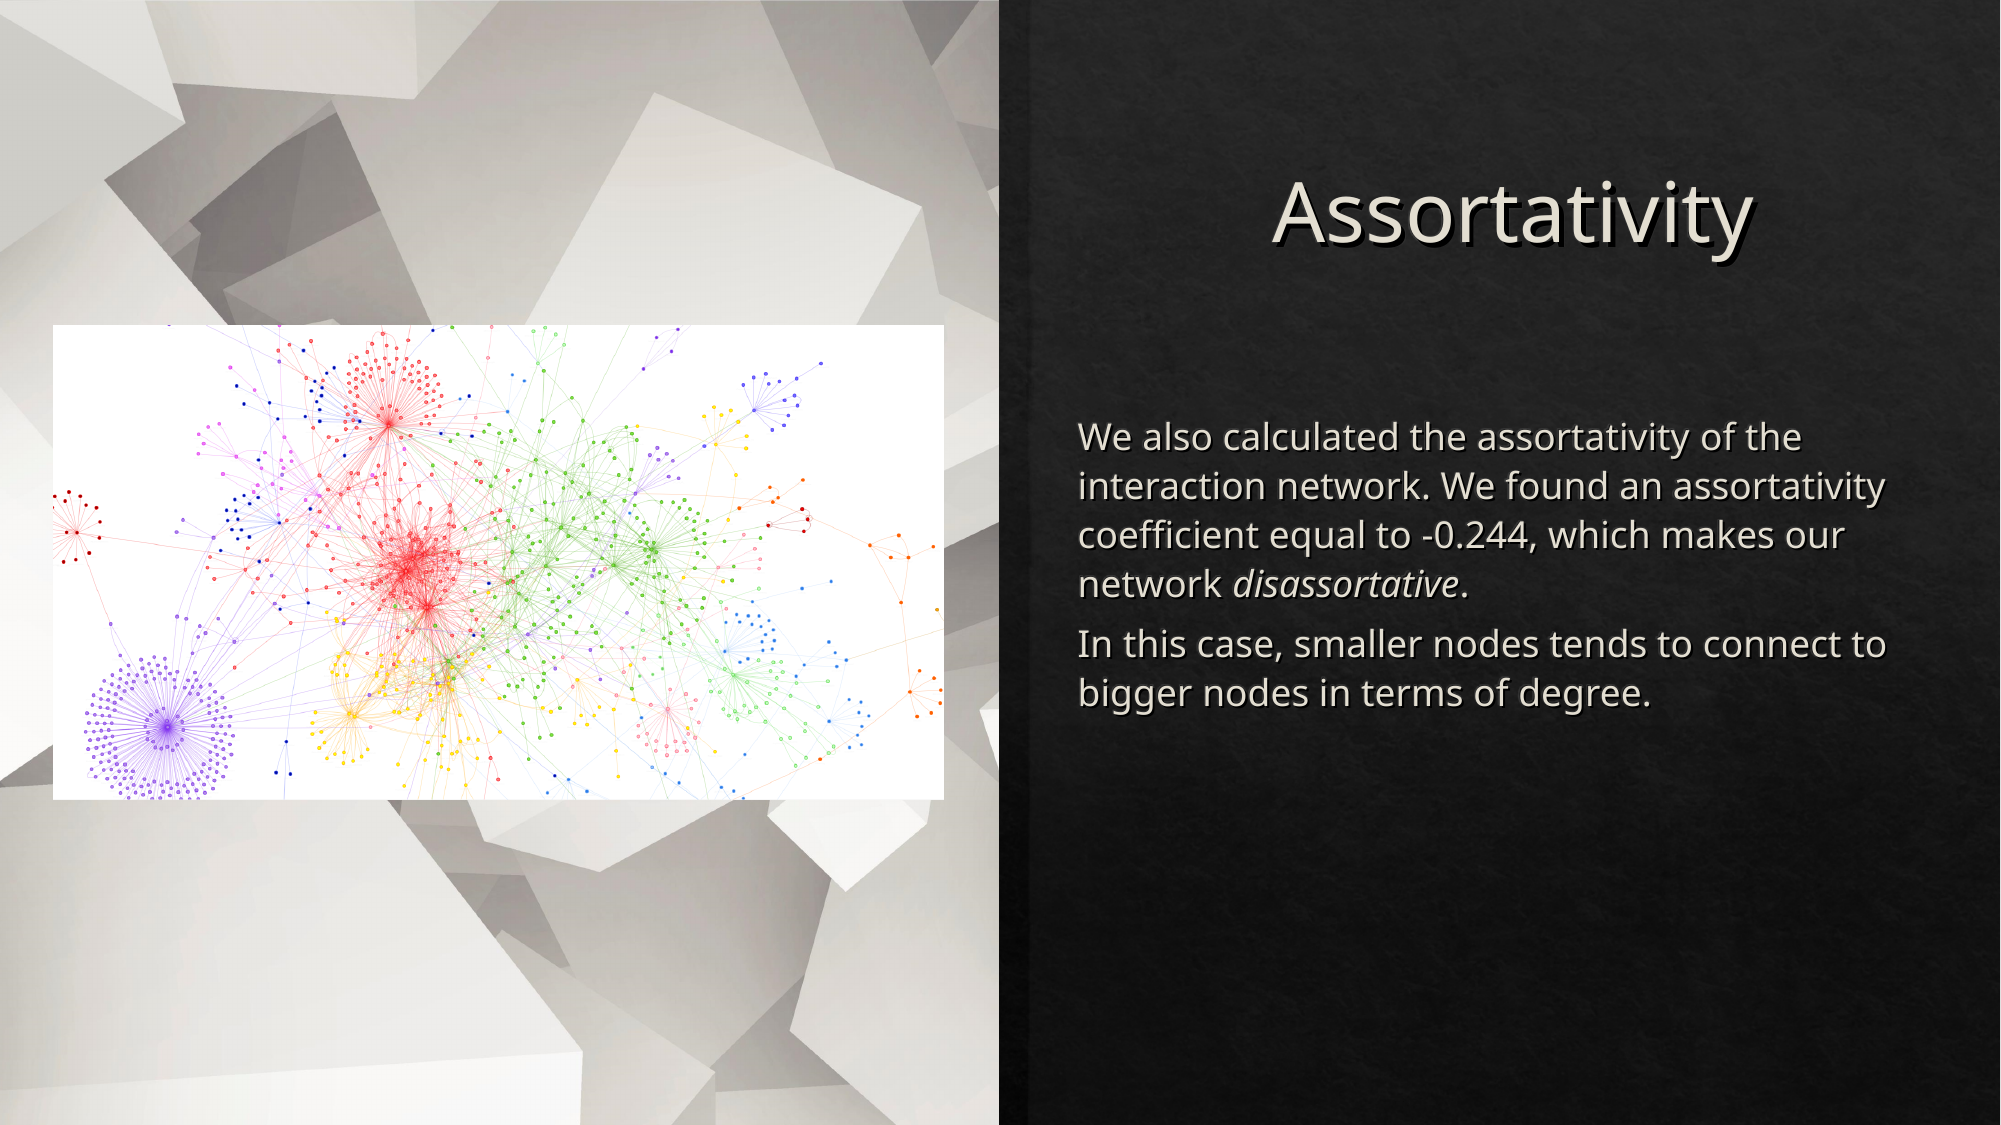

# Assortativity
We also calculated the assortativity of the interaction network. We found an assortativity coefficient equal to -0.244, which makes our network disassortative.
In this case, smaller nodes tends to connect to bigger nodes in terms of degree.